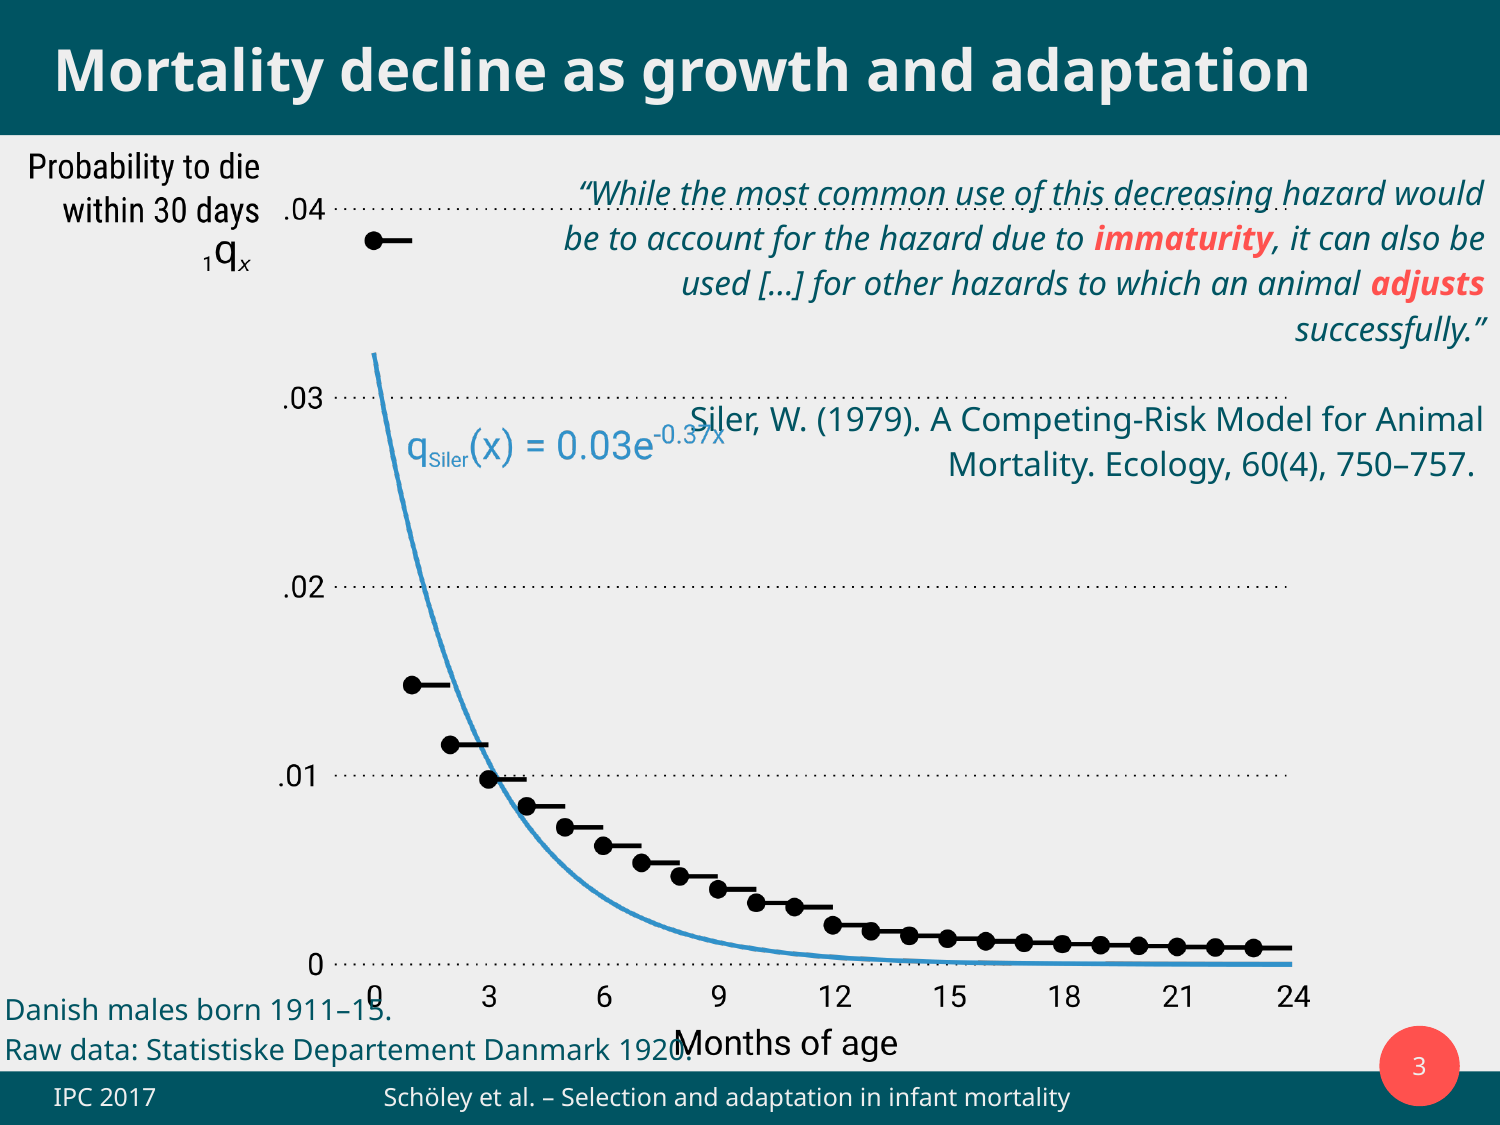

# Mortality decline as growth and adaptation
“While the most common use of this decreasing hazard would be to account for the hazard due to immaturity, it can also be used [...] for other hazards to which an animal adjusts successfully.”
Siler, W. (1979). A Competing-Risk Model for Animal Mortality. Ecology, 60(4), 750–757.
Danish males born 1911–15.
Raw data: Statistiske Departement Danmark 1920.
3
IPC 2017
Schöley et al. – Selection and adaptation in infant mortality